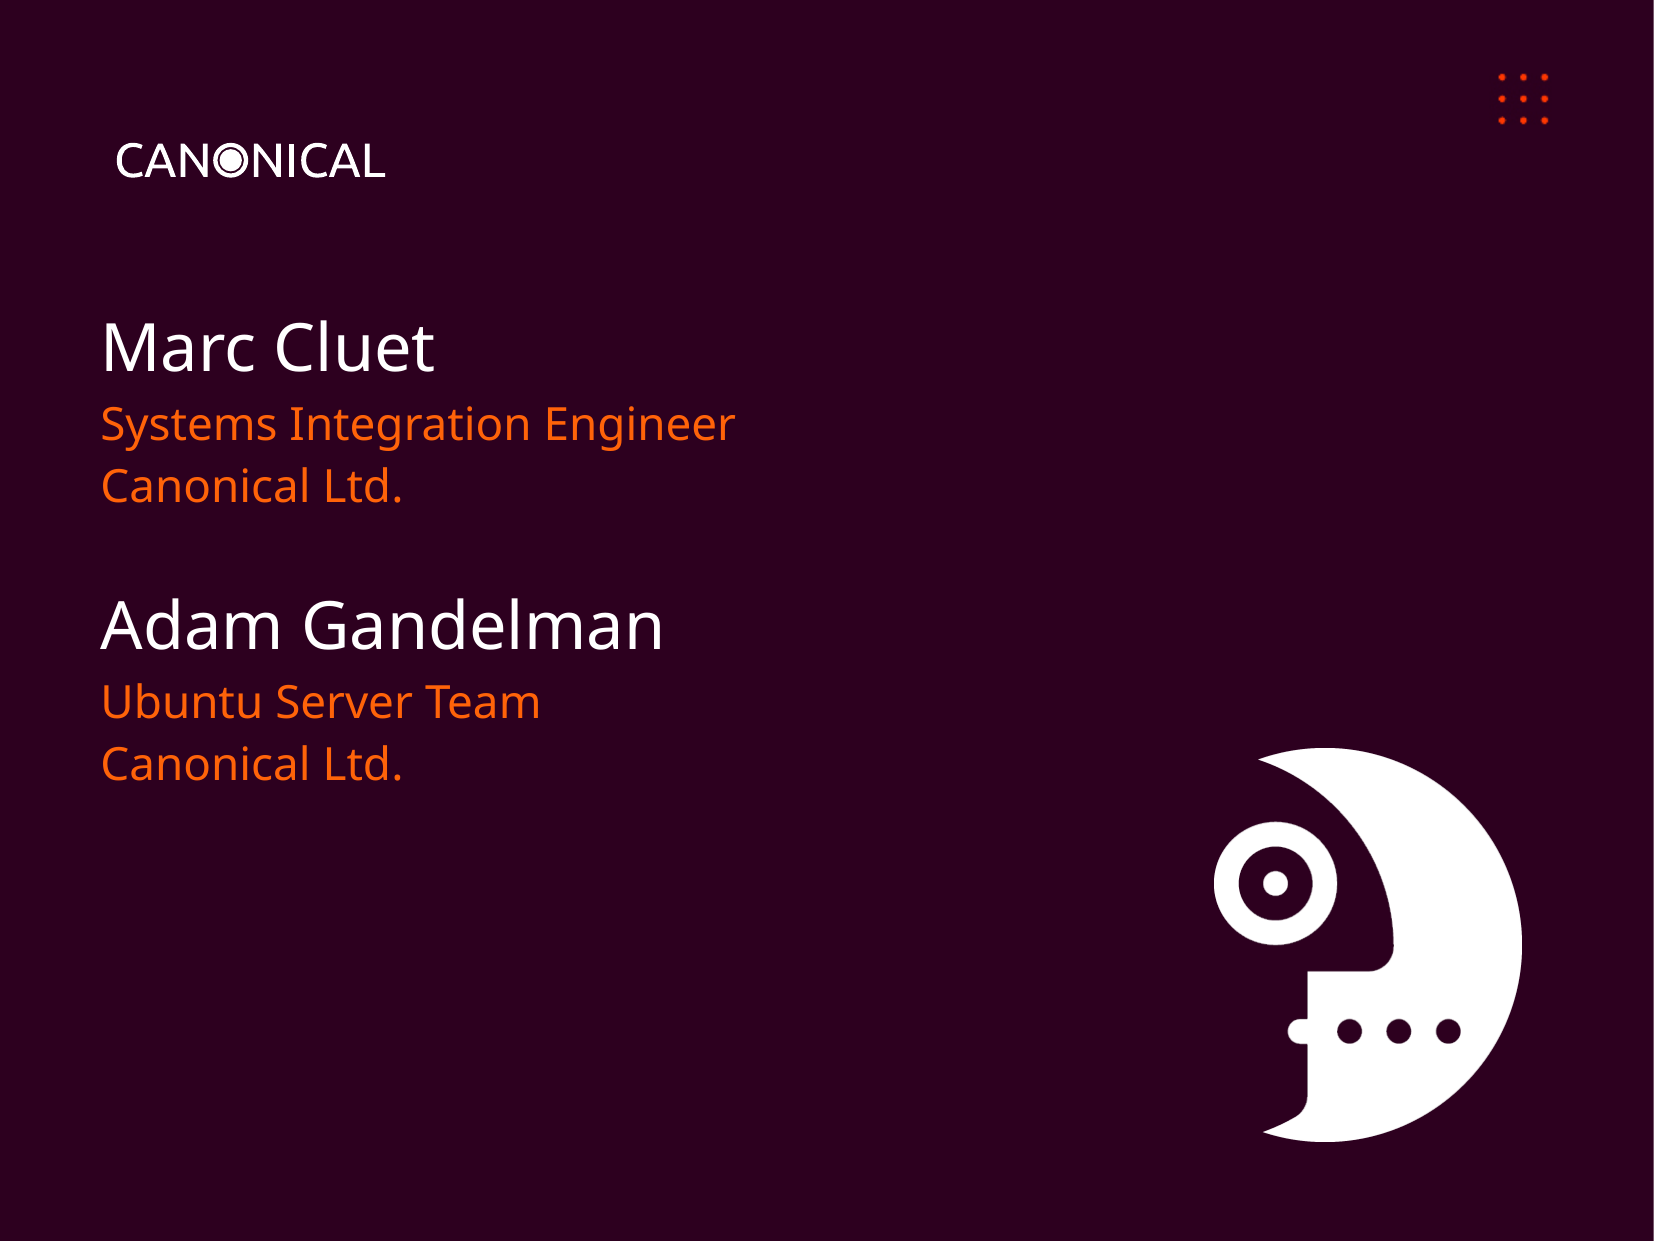

# Marc Cluet Systems Integration Engineer Canonical Ltd. Adam Gandelman Ubuntu Server Team Canonical Ltd.